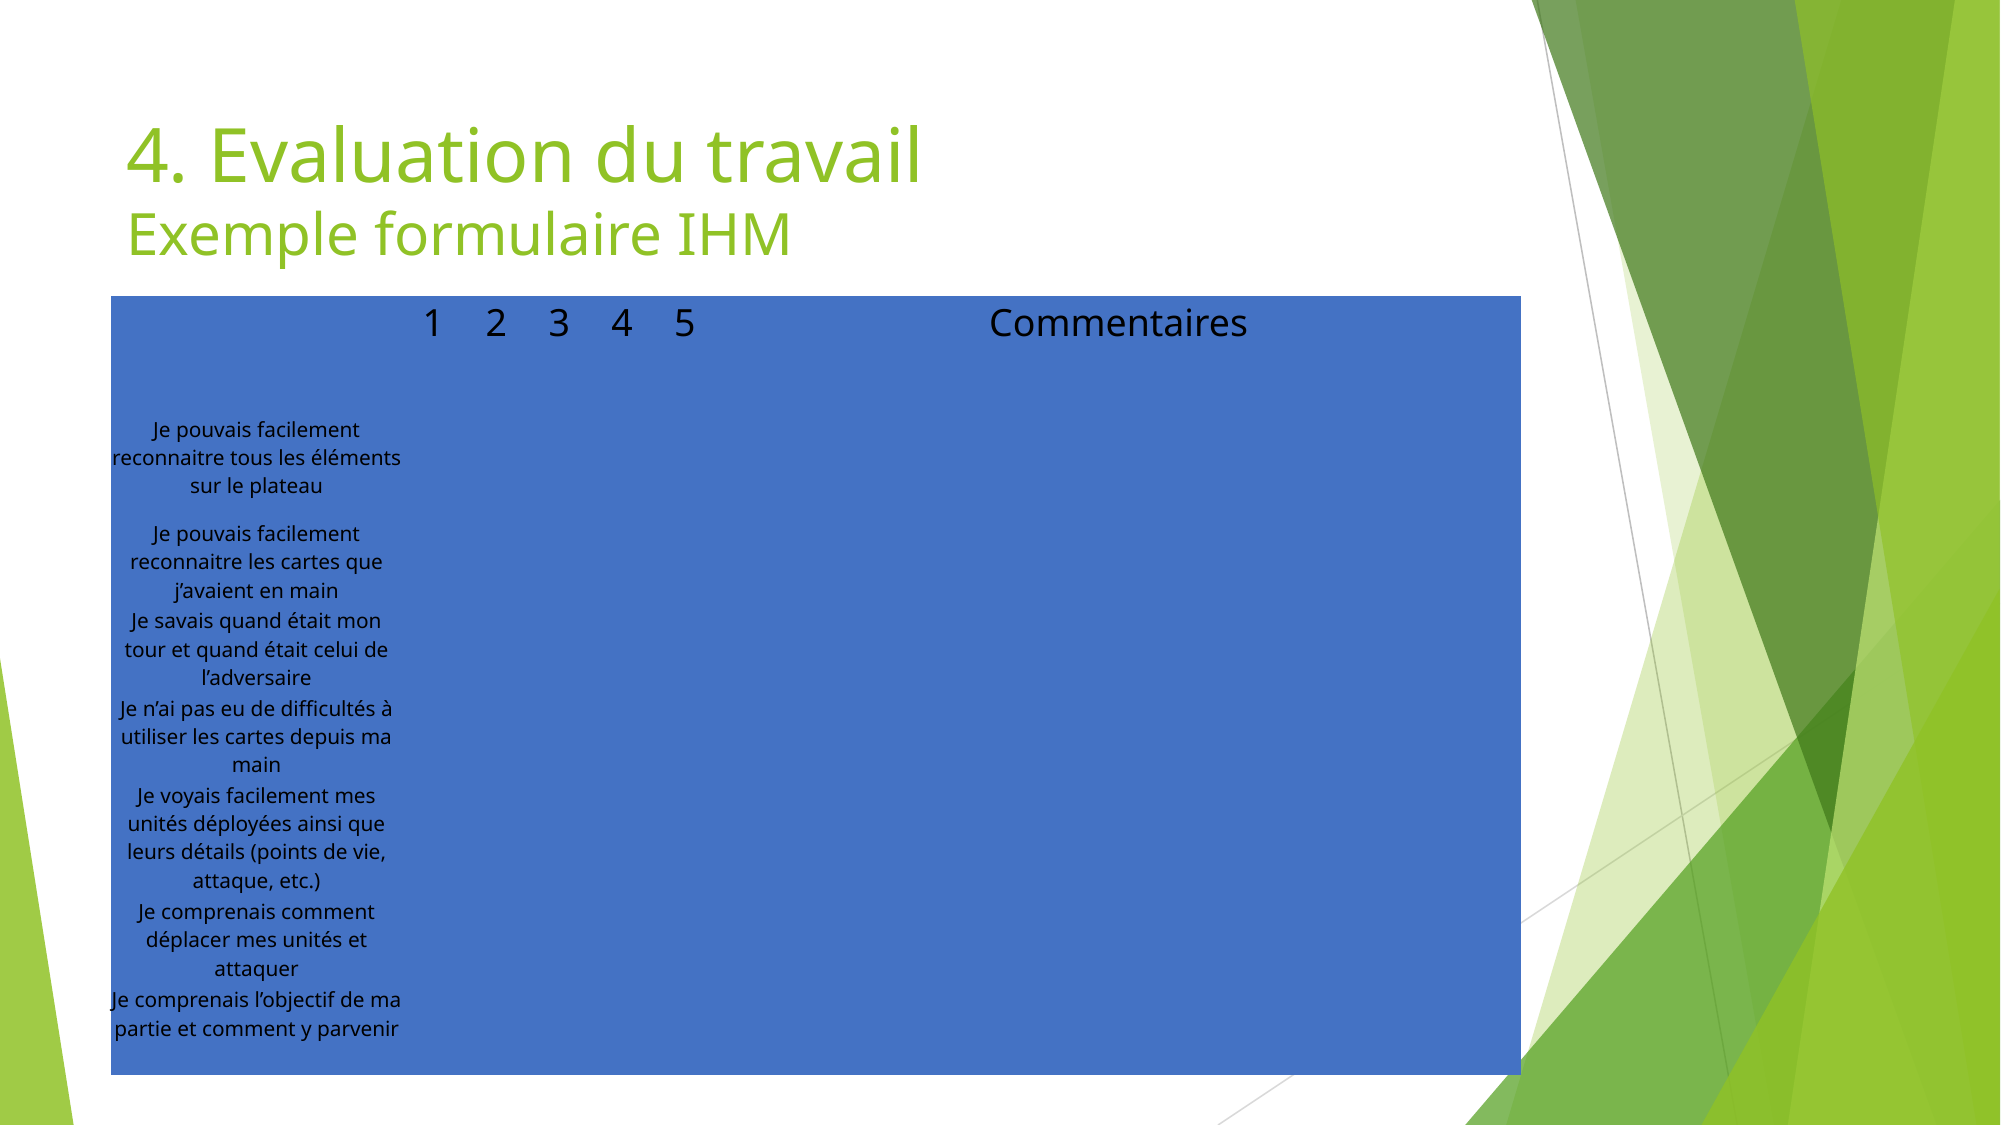

# 4. Evaluation du travail Exemple formulaire IHM
| | 1 | 2 | 3 | 4 | 5 | Commentaires |
| --- | --- | --- | --- | --- | --- | --- |
| Je pouvais facilement reconnaitre tous les éléments sur le plateau | | | | | | |
| Je pouvais facilement reconnaitre les cartes que j’avaient en main | | | | | | |
| Je savais quand était mon tour et quand était celui de l’adversaire | | | | | | |
| Je n’ai pas eu de difficultés à utiliser les cartes depuis ma main | | | | | | |
| Je voyais facilement mes unités déployées ainsi que leurs détails (points de vie, attaque, etc.) | | | | | | |
| Je comprenais comment déplacer mes unités et attaquer | | | | | | |
| Je comprenais l’objectif de ma partie et comment y parvenir | | | | | | |